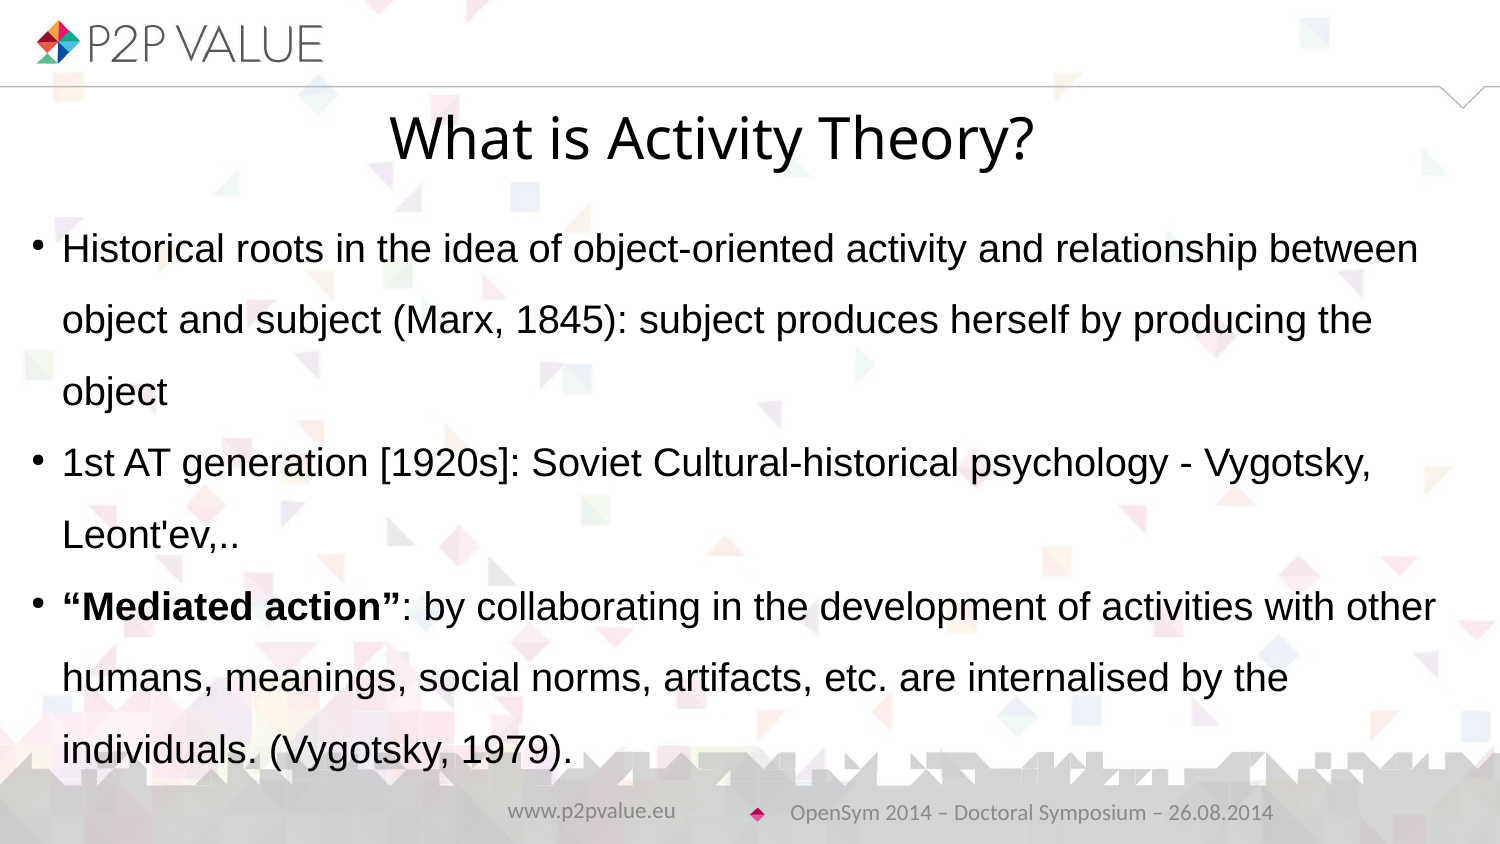

# What is Activity Theory?
Historical roots in the idea of object-oriented activity and relationship between object and subject (Marx, 1845): subject produces herself by producing the object
1st AT generation [1920s]: Soviet Cultural-historical psychology - Vygotsky, Leont'ev,..
“Mediated action”: by collaborating in the development of activities with other humans, meanings, social norms, artifacts, etc. are internalised by the individuals. (Vygotsky, 1979).
OpenSym 2014 – Doctoral Symposium – 26.08.2014
www.p2pvalue.eu